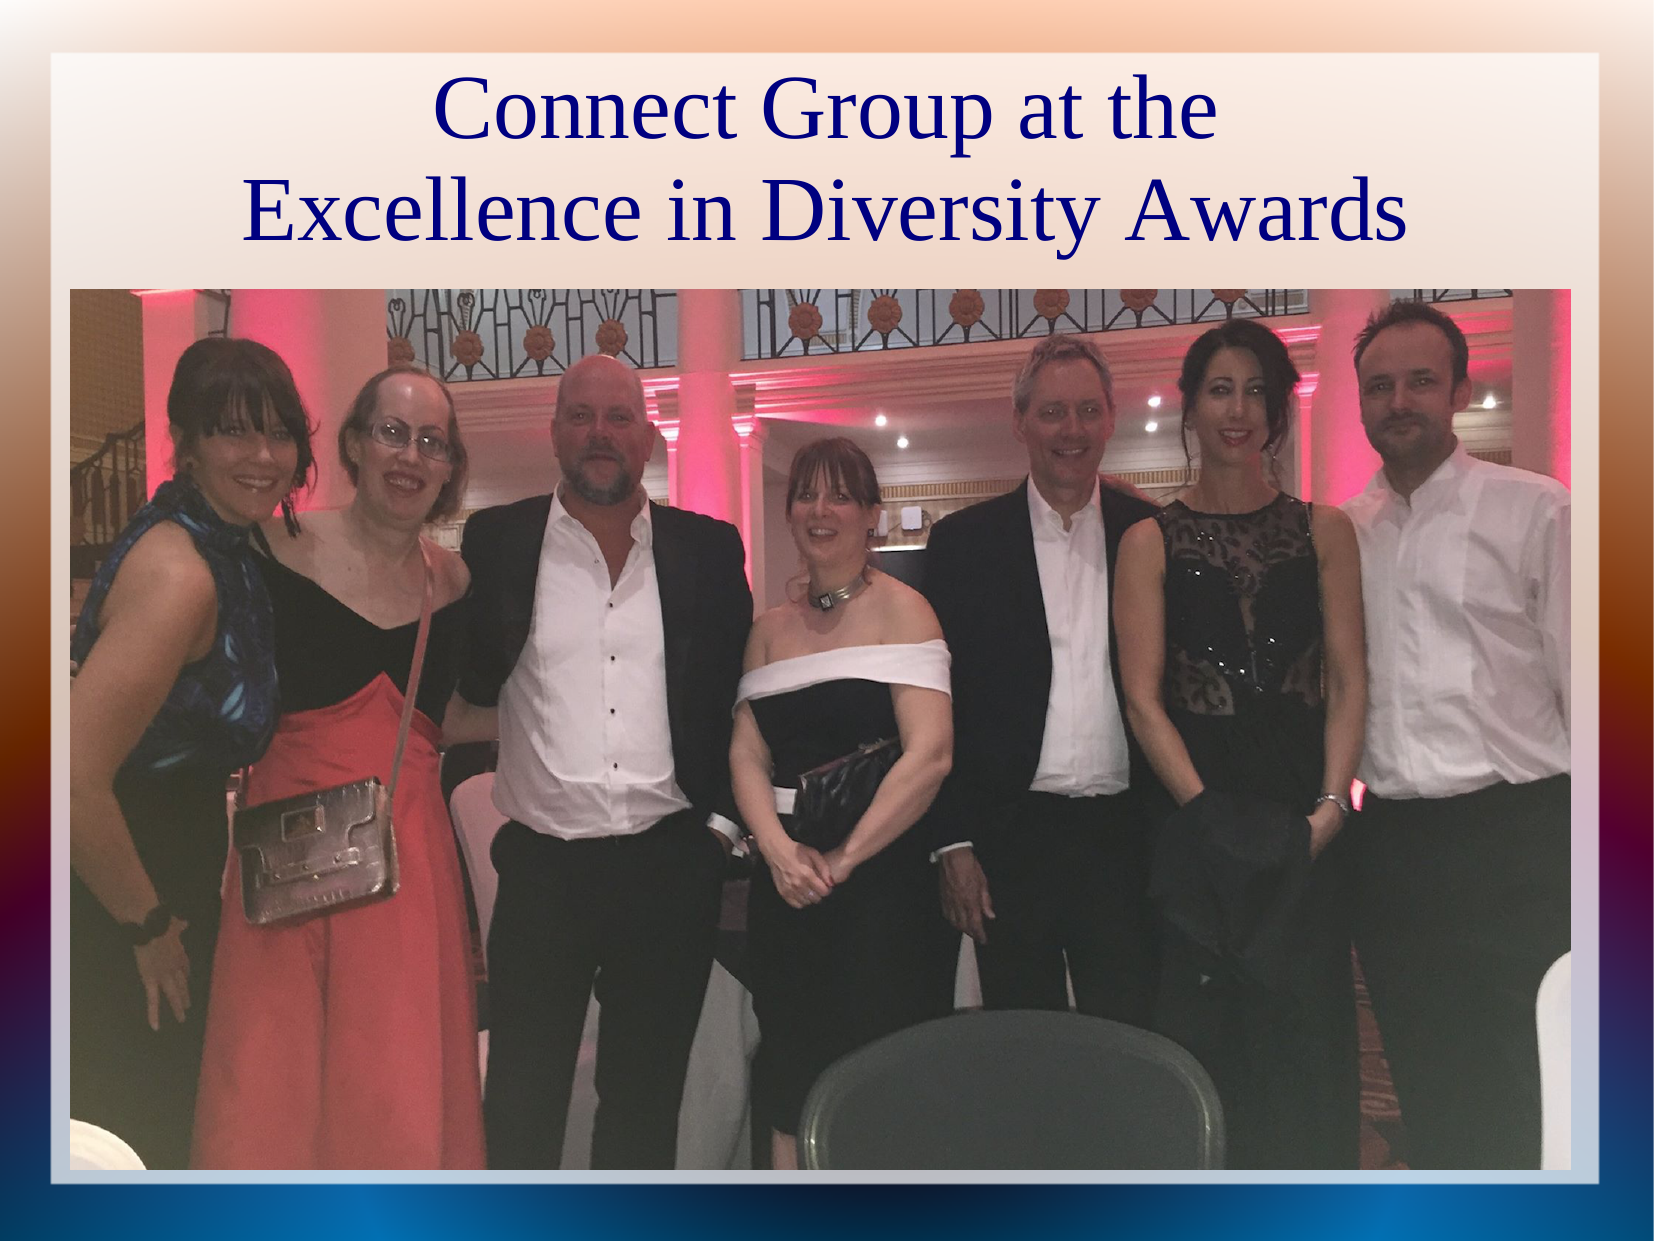

# Connect Group at the Excellence in Diversity Awards